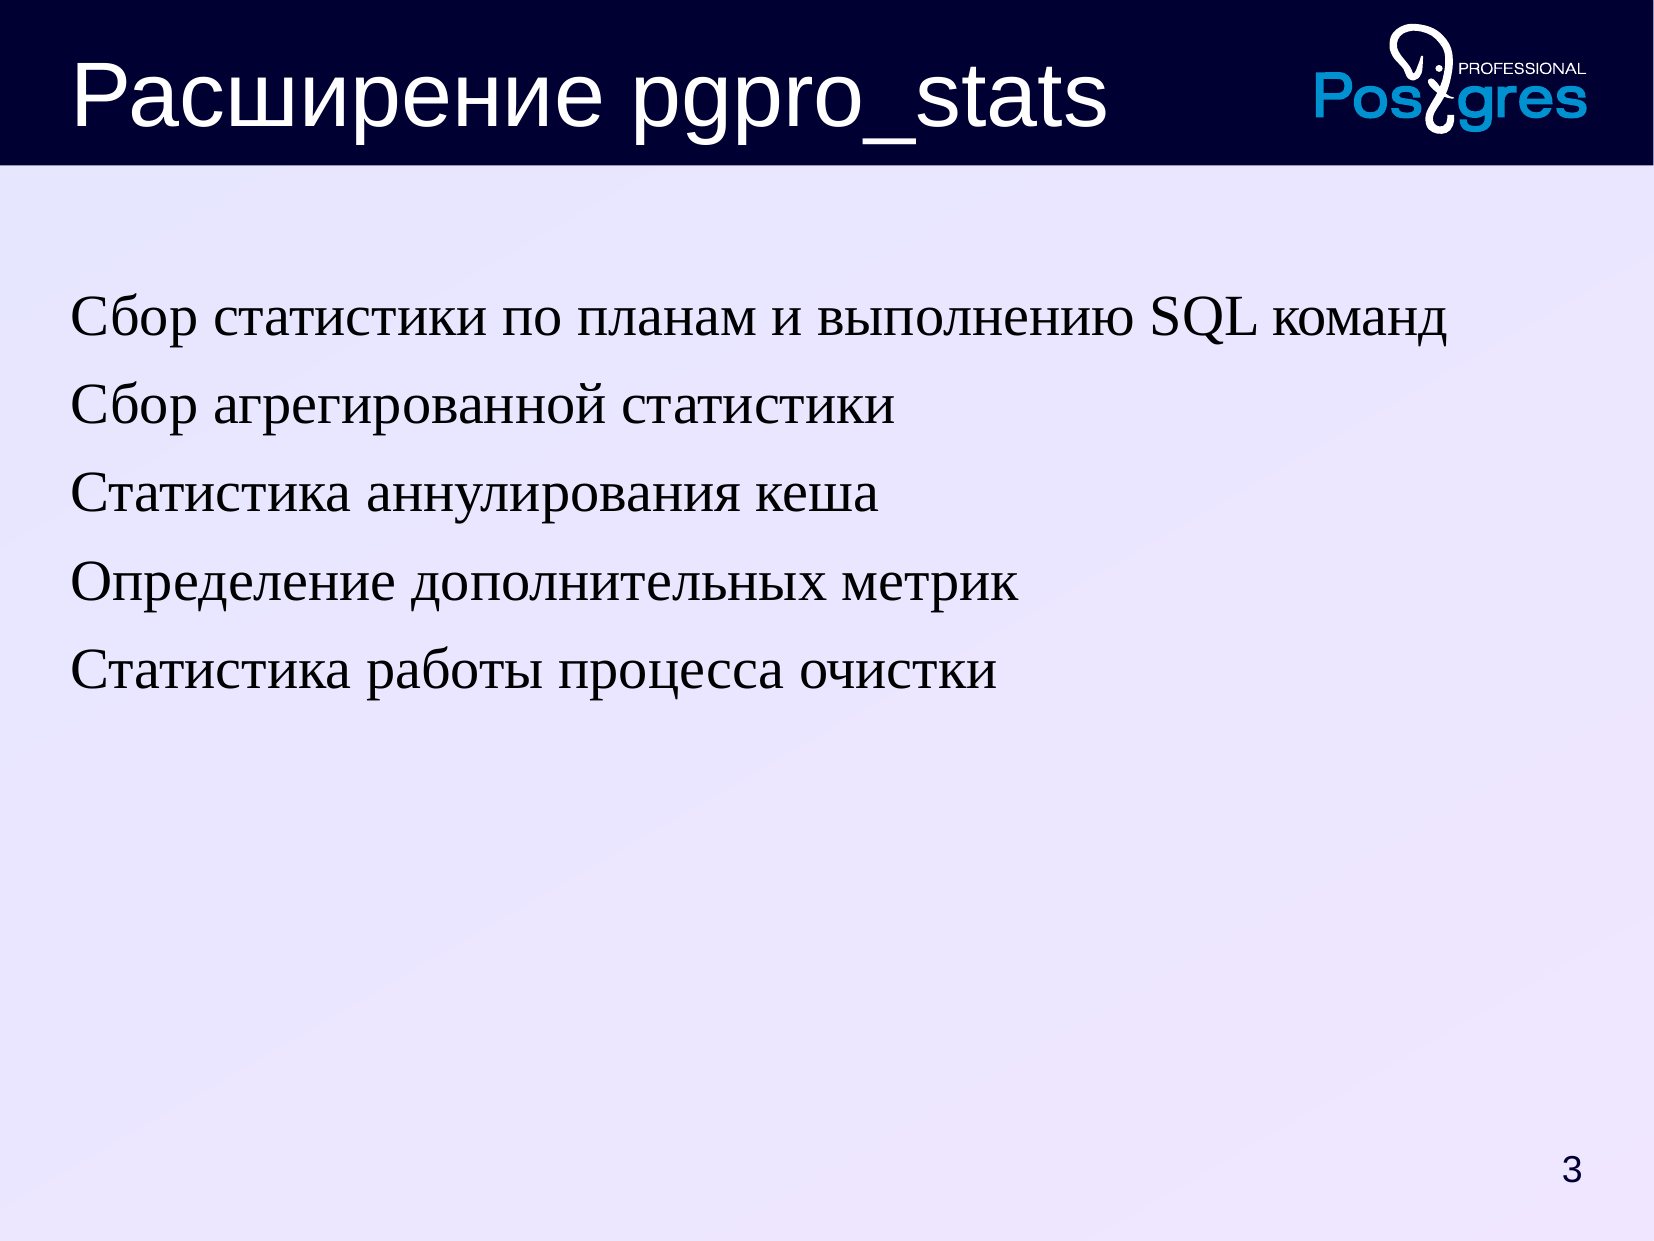

# Расширение pgpro_stats
Сбор статистики по планам и выполнению SQL команд
Сбор агрегированной статистики
Статистика аннулирования кеша
Определение дополнительных метрик
Статистика работы процесса очистки